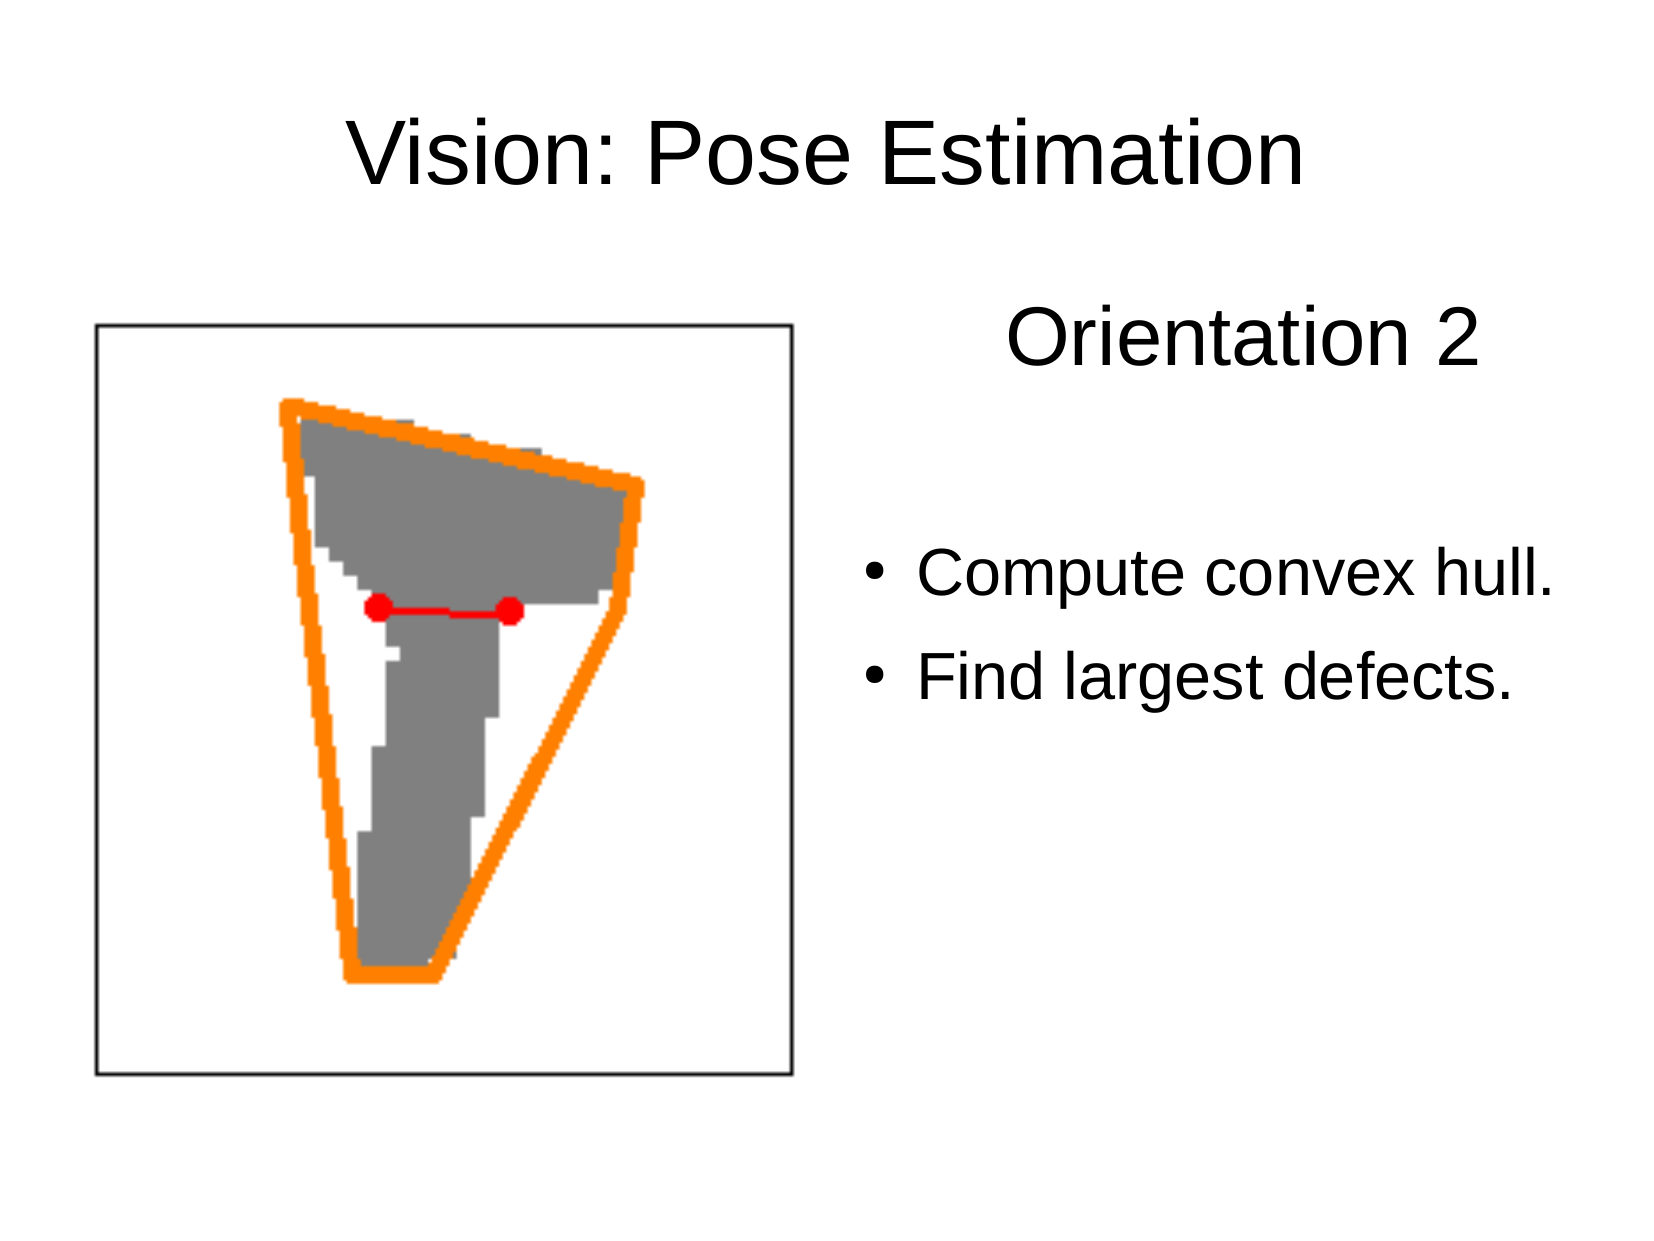

# Vision: Pose Estimation
Orientation 2
Compute convex hull.
Find largest defects.